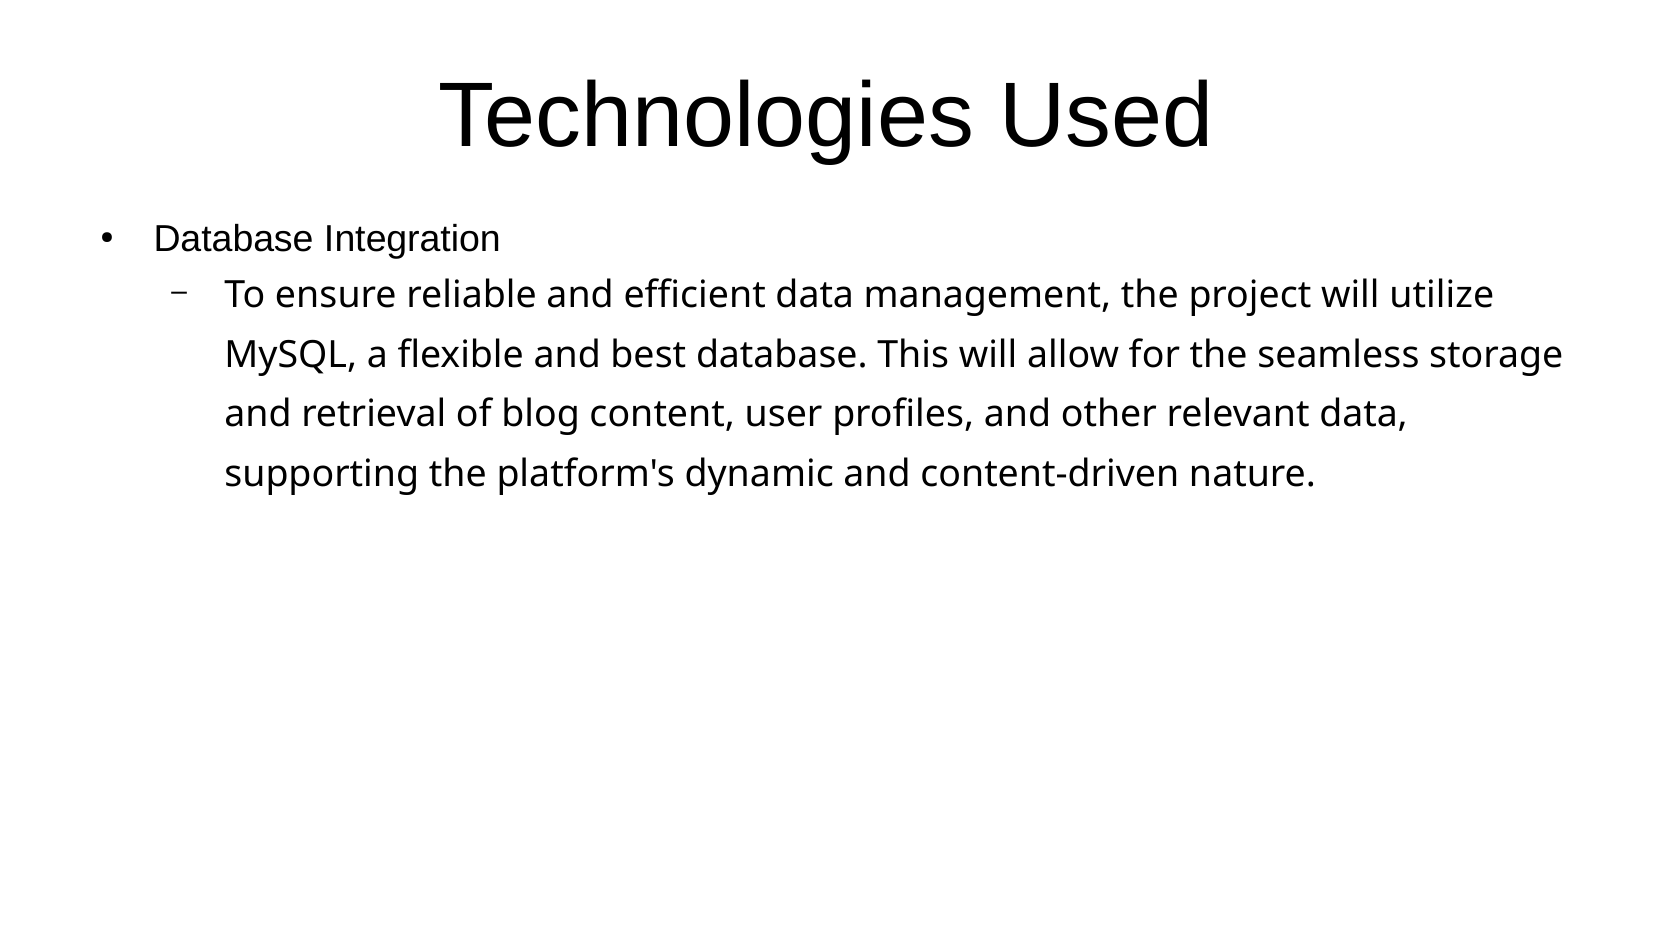

# Technologies Used
Database Integration
To ensure reliable and efficient data management, the project will utilize MySQL, a flexible and best database. This will allow for the seamless storage and retrieval of blog content, user profiles, and other relevant data, supporting the platform's dynamic and content-driven nature.